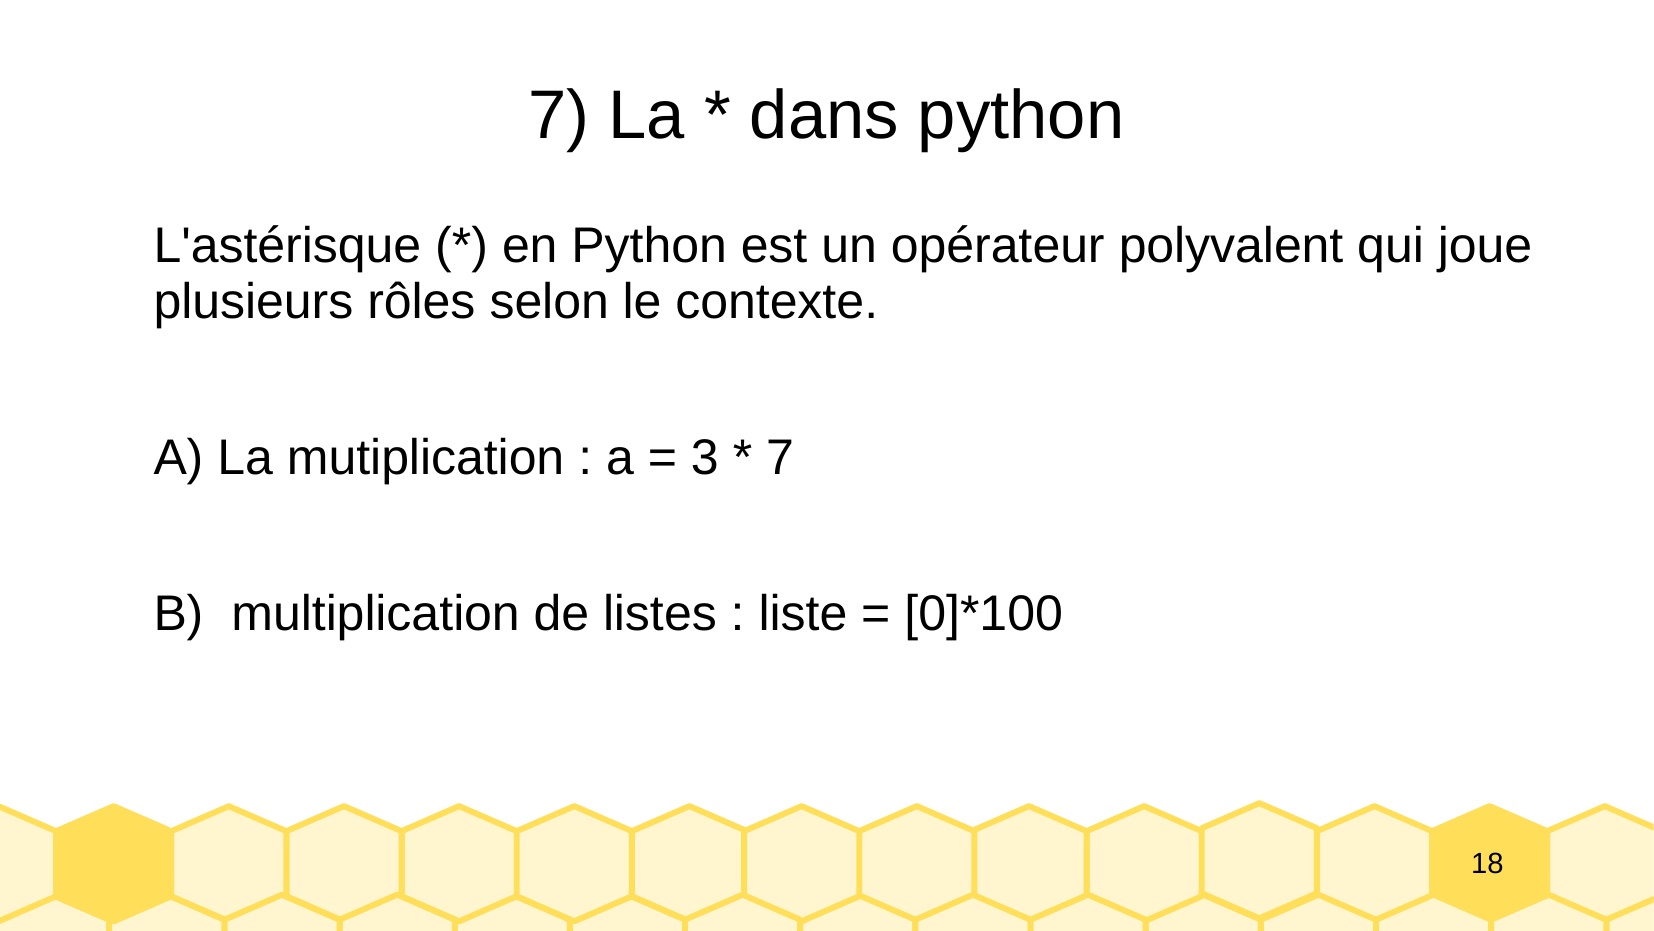

# 7) La * dans python
L'astérisque (*) en Python est un opérateur polyvalent qui joue plusieurs rôles selon le contexte.
A) La mutiplication : a = 3 * 7
B) multiplication de listes : liste = [0]*100